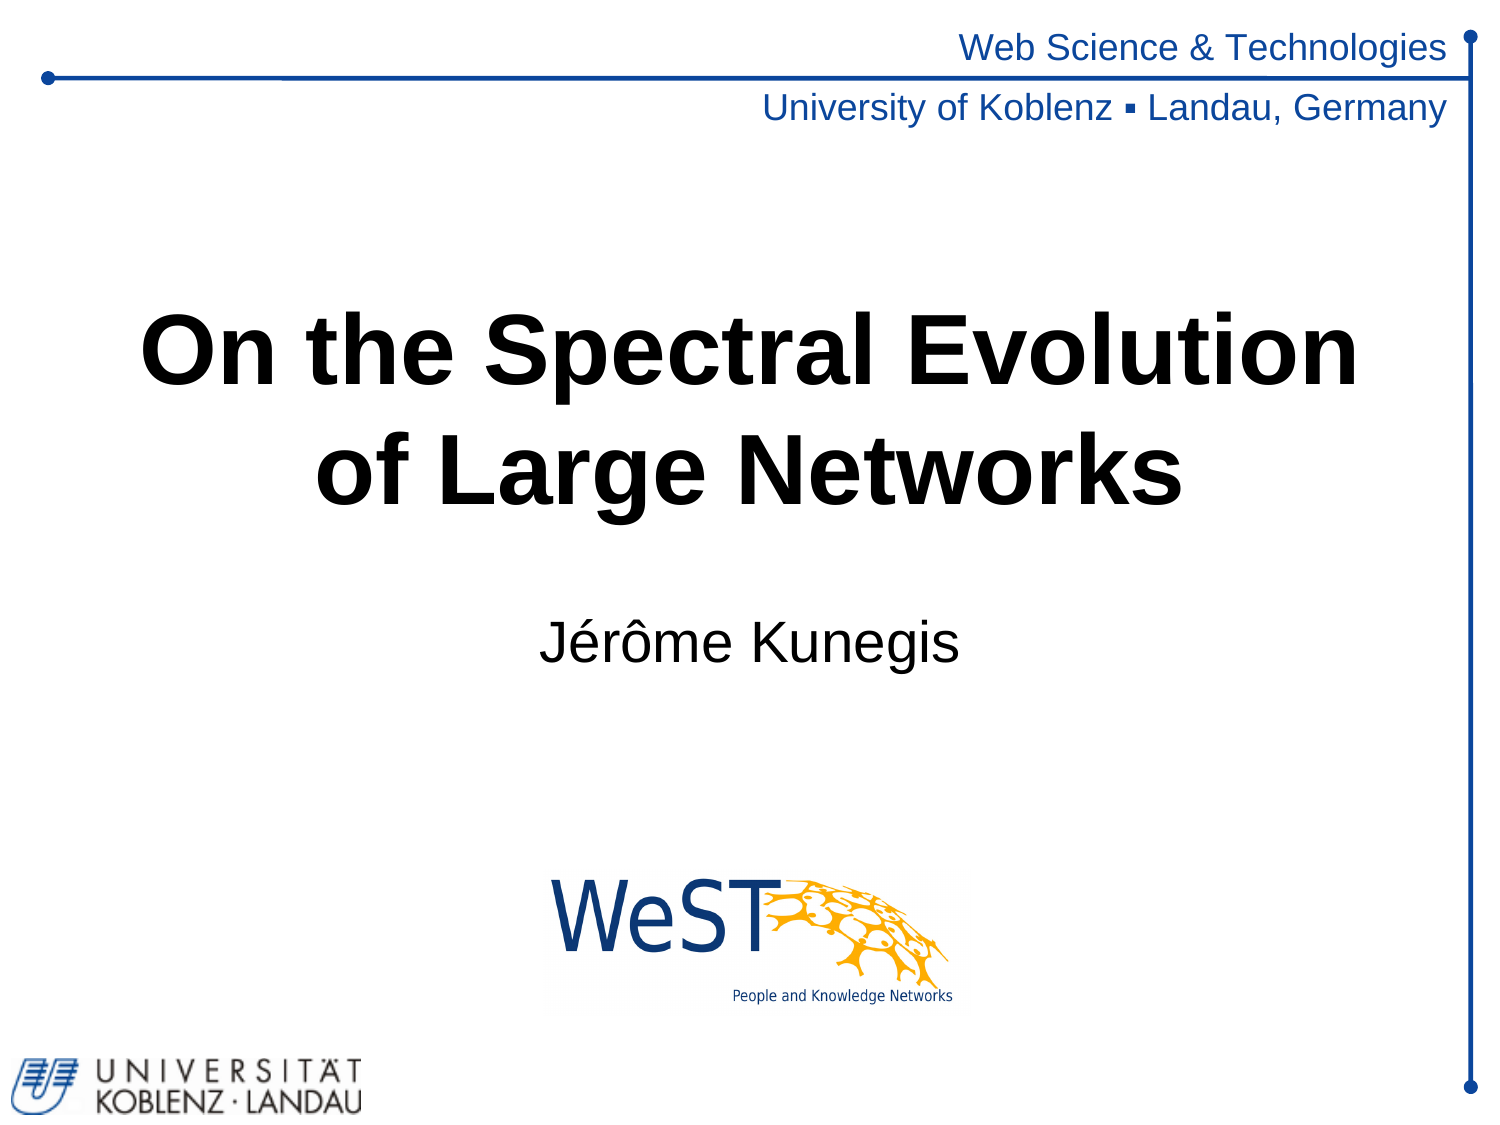

On the Spectral Evolution
of Large Networks
Jérôme Kunegis